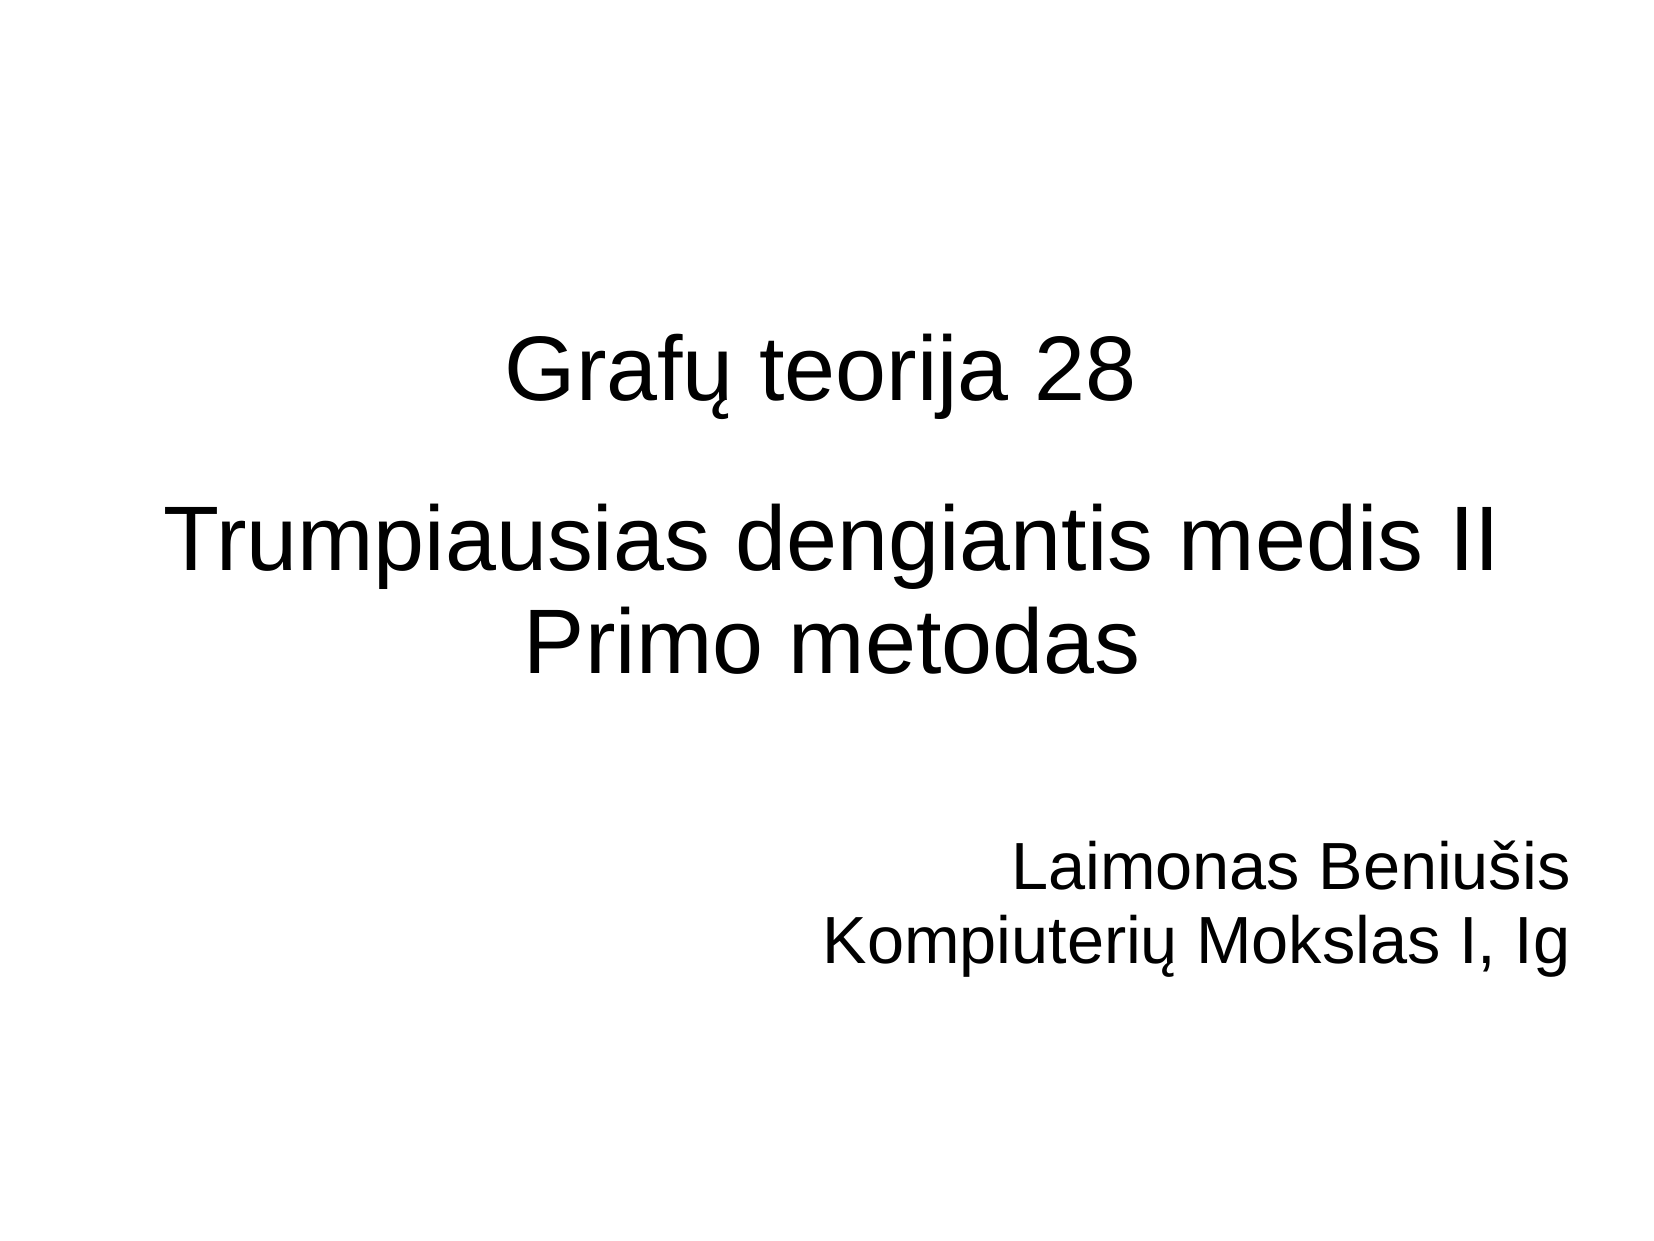

Grafų teorija 28
# Trumpiausias dengiantis medis II Primo metodas
Laimonas Beniušis
Kompiuterių Mokslas I, Ig